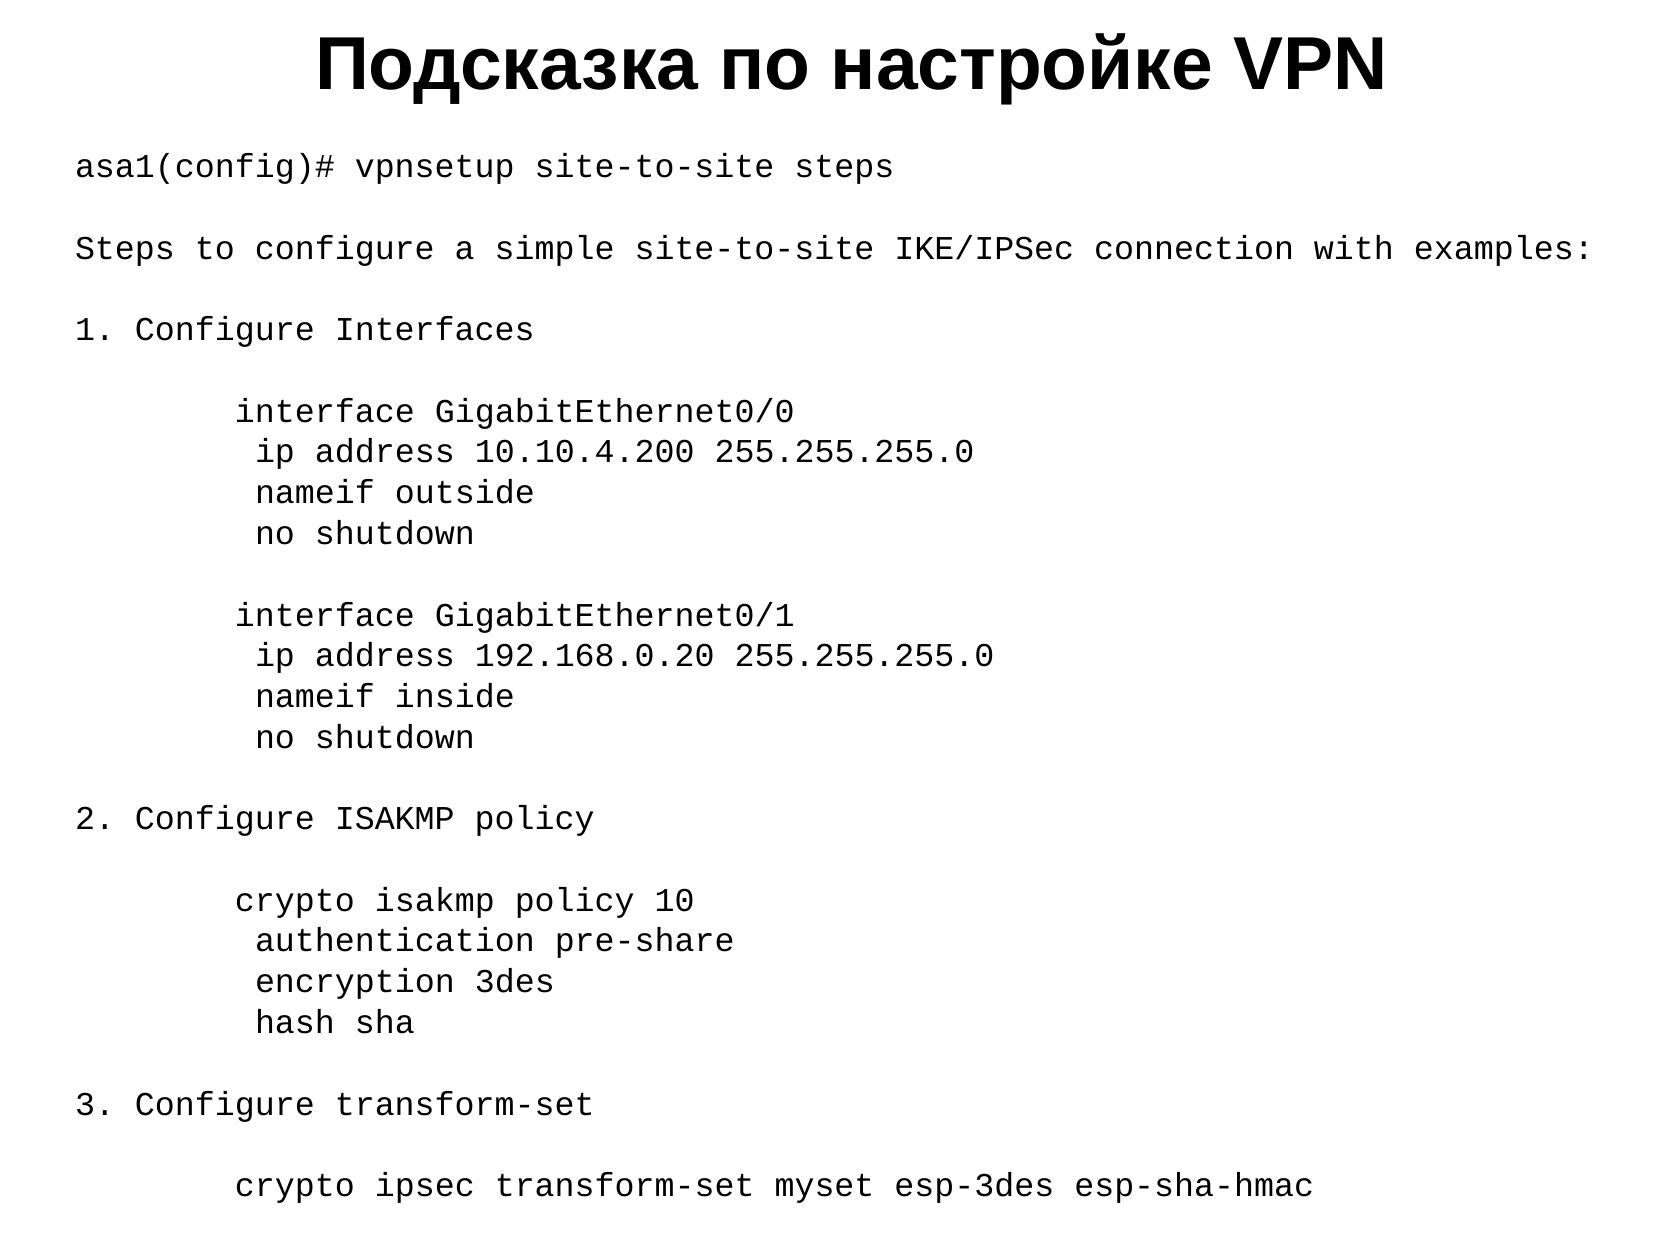

Подсказка по настройке VPN
# asa1(config)# vpnsetup site-to-site steps
Steps to configure a simple site-to-site IKE/IPSec connection with examples:
1. Configure Interfaces
 interface GigabitEthernet0/0
 ip address 10.10.4.200 255.255.255.0
 nameif outside
 no shutdown
 interface GigabitEthernet0/1
 ip address 192.168.0.20 255.255.255.0
 nameif inside
 no shutdown
2. Configure ISAKMP policy
 crypto isakmp policy 10
 authentication pre-share
 encryption 3des
 hash sha
3. Configure transform-set
 crypto ipsec transform-set myset esp-3des esp-sha-hmac